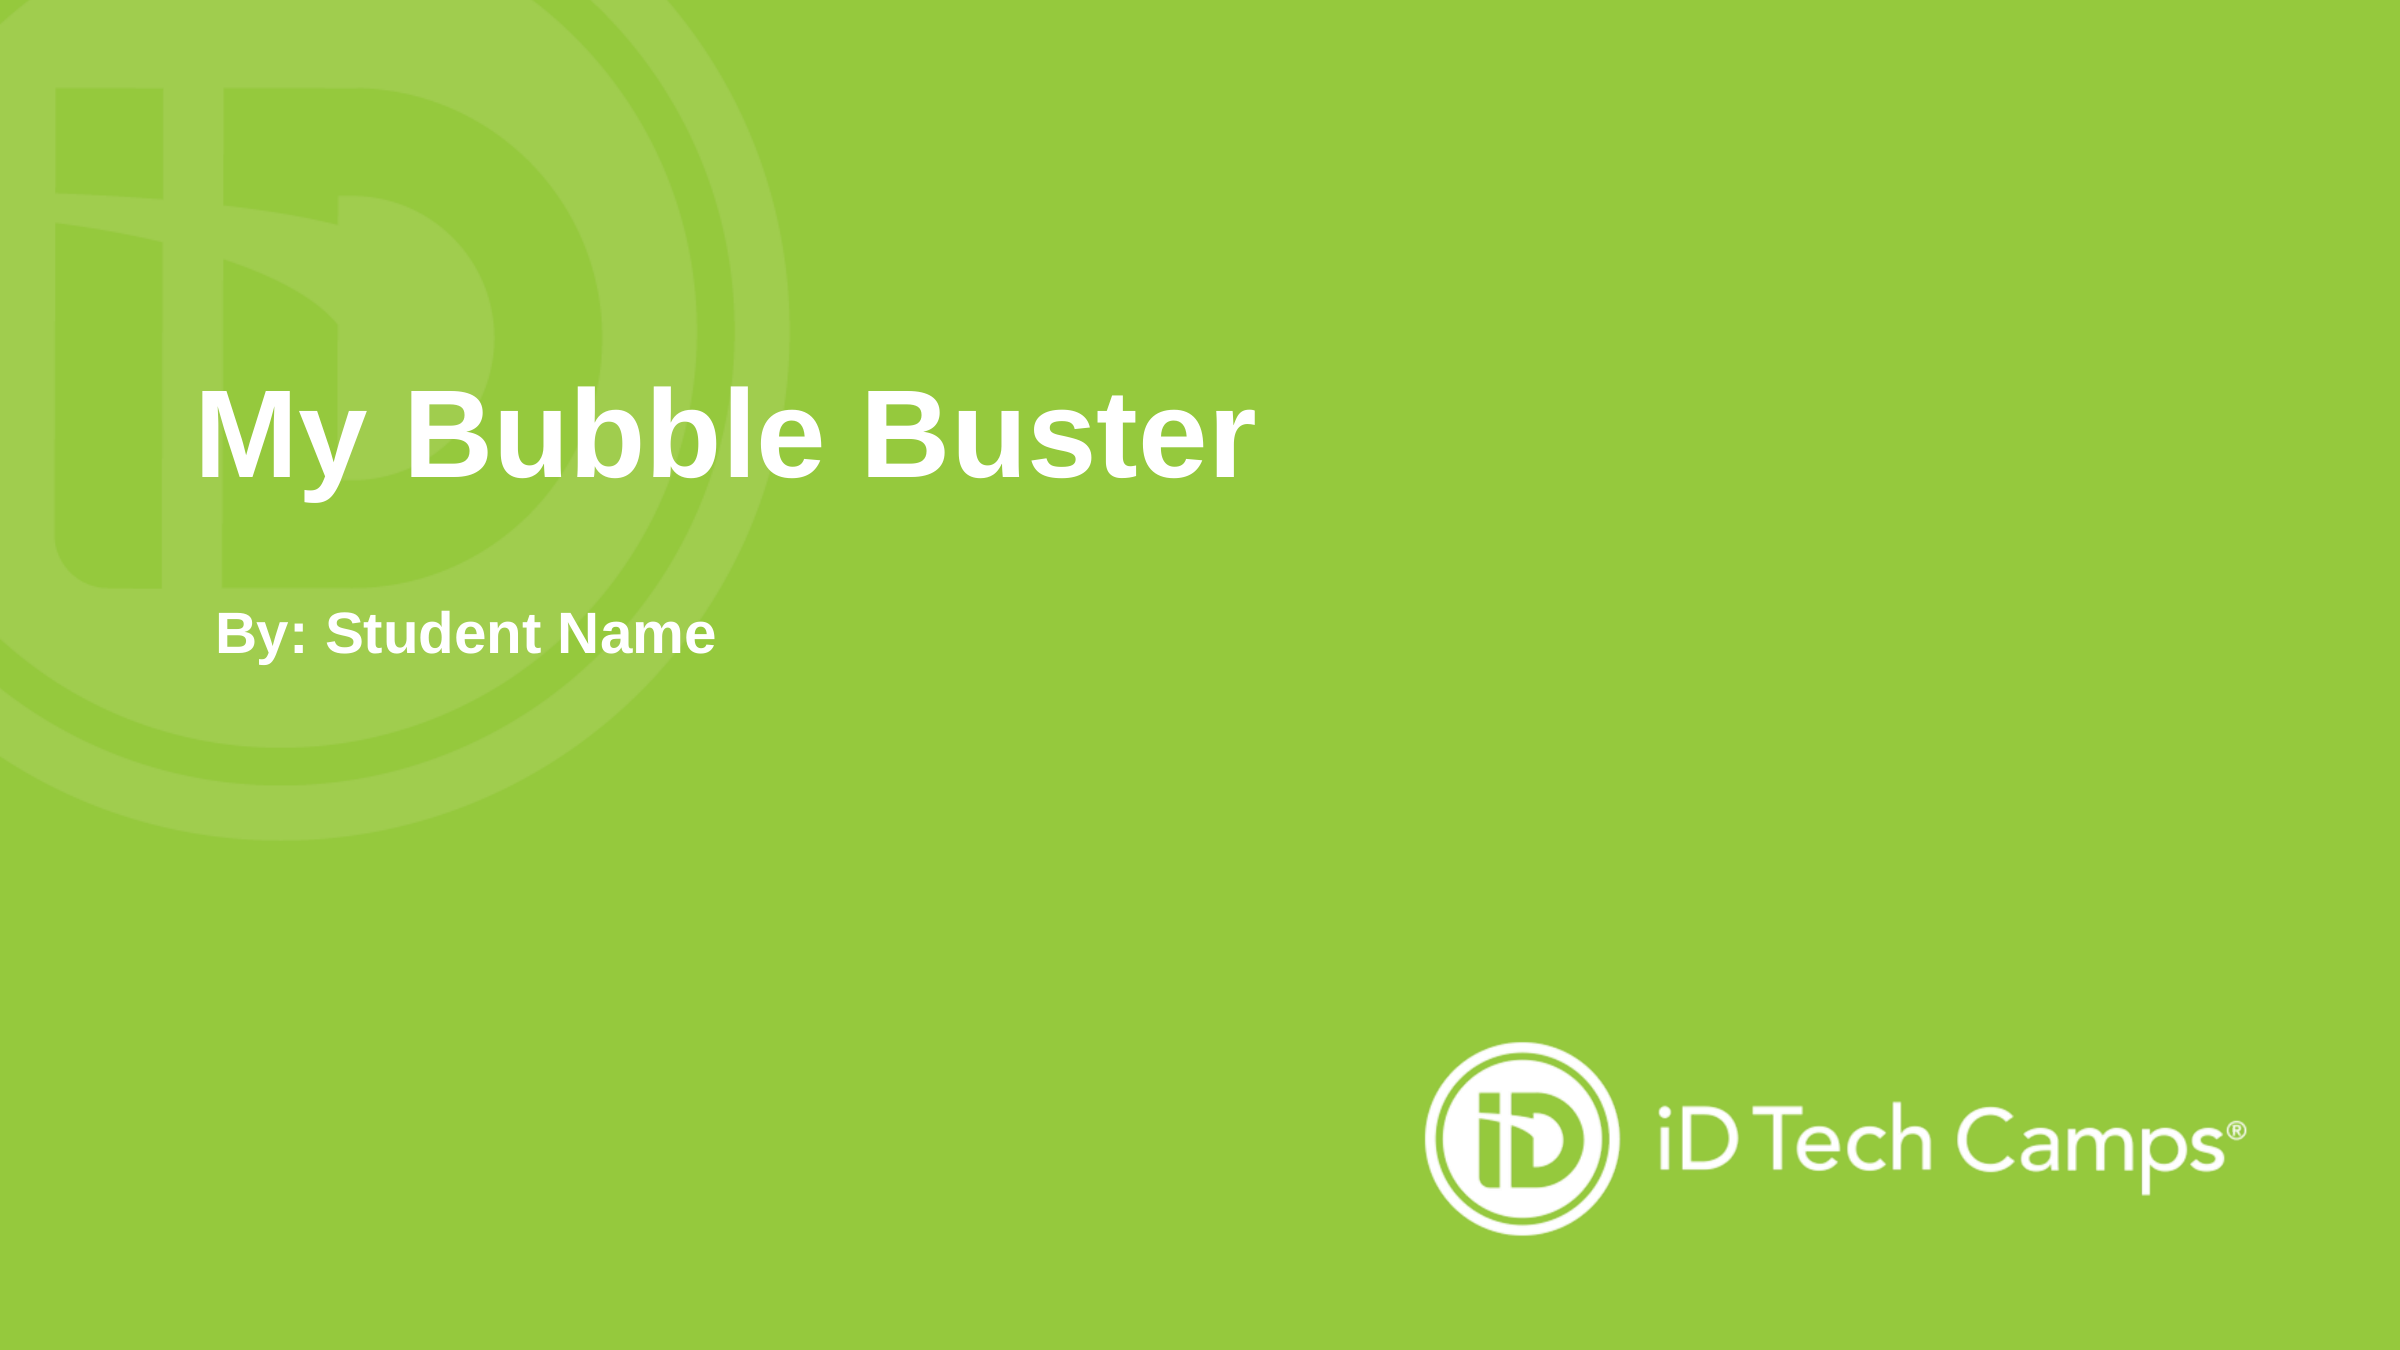

# My Bubble Buster
By: Student Name